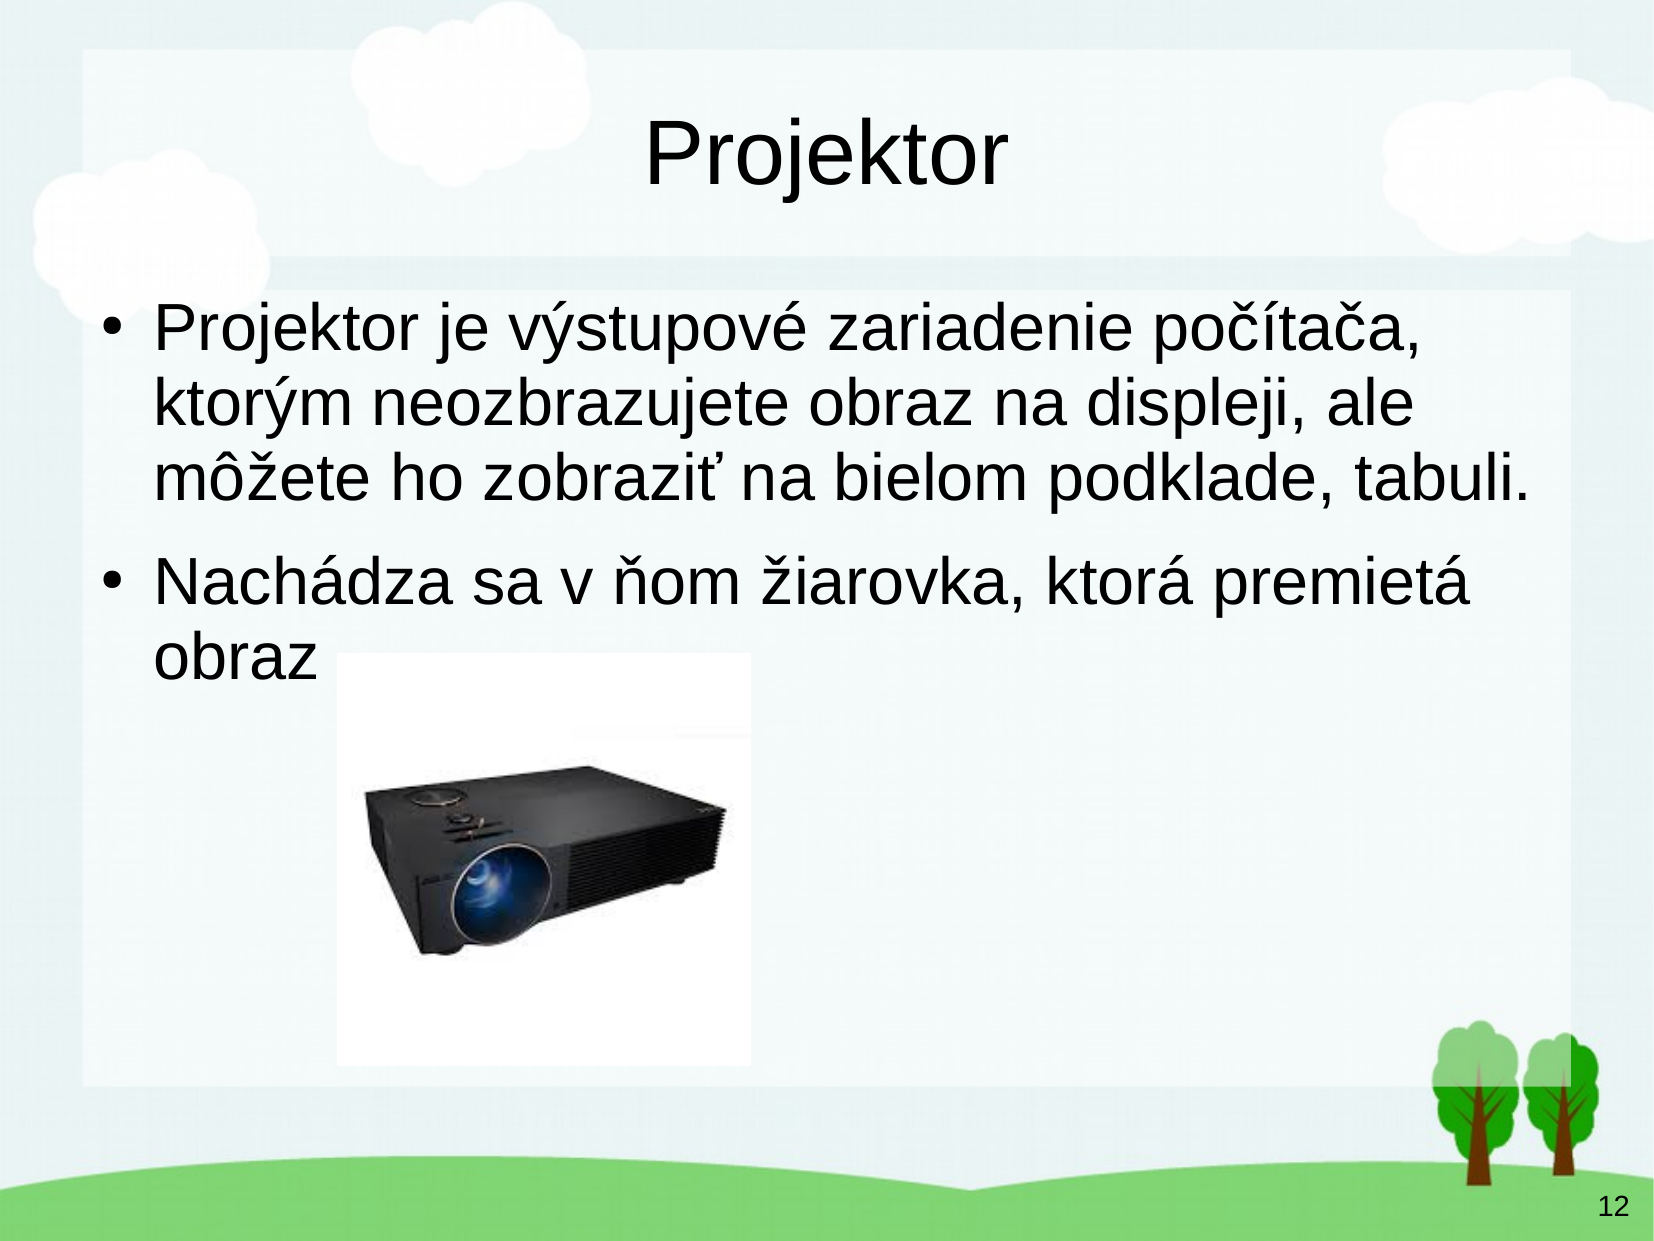

# Projektor
Projektor je výstupové zariadenie počítača, ktorým neozbrazujete obraz na displeji, ale môžete ho zobraziť na bielom podklade, tabuli.
Nachádza sa v ňom žiarovka, ktorá premietá obraz
12